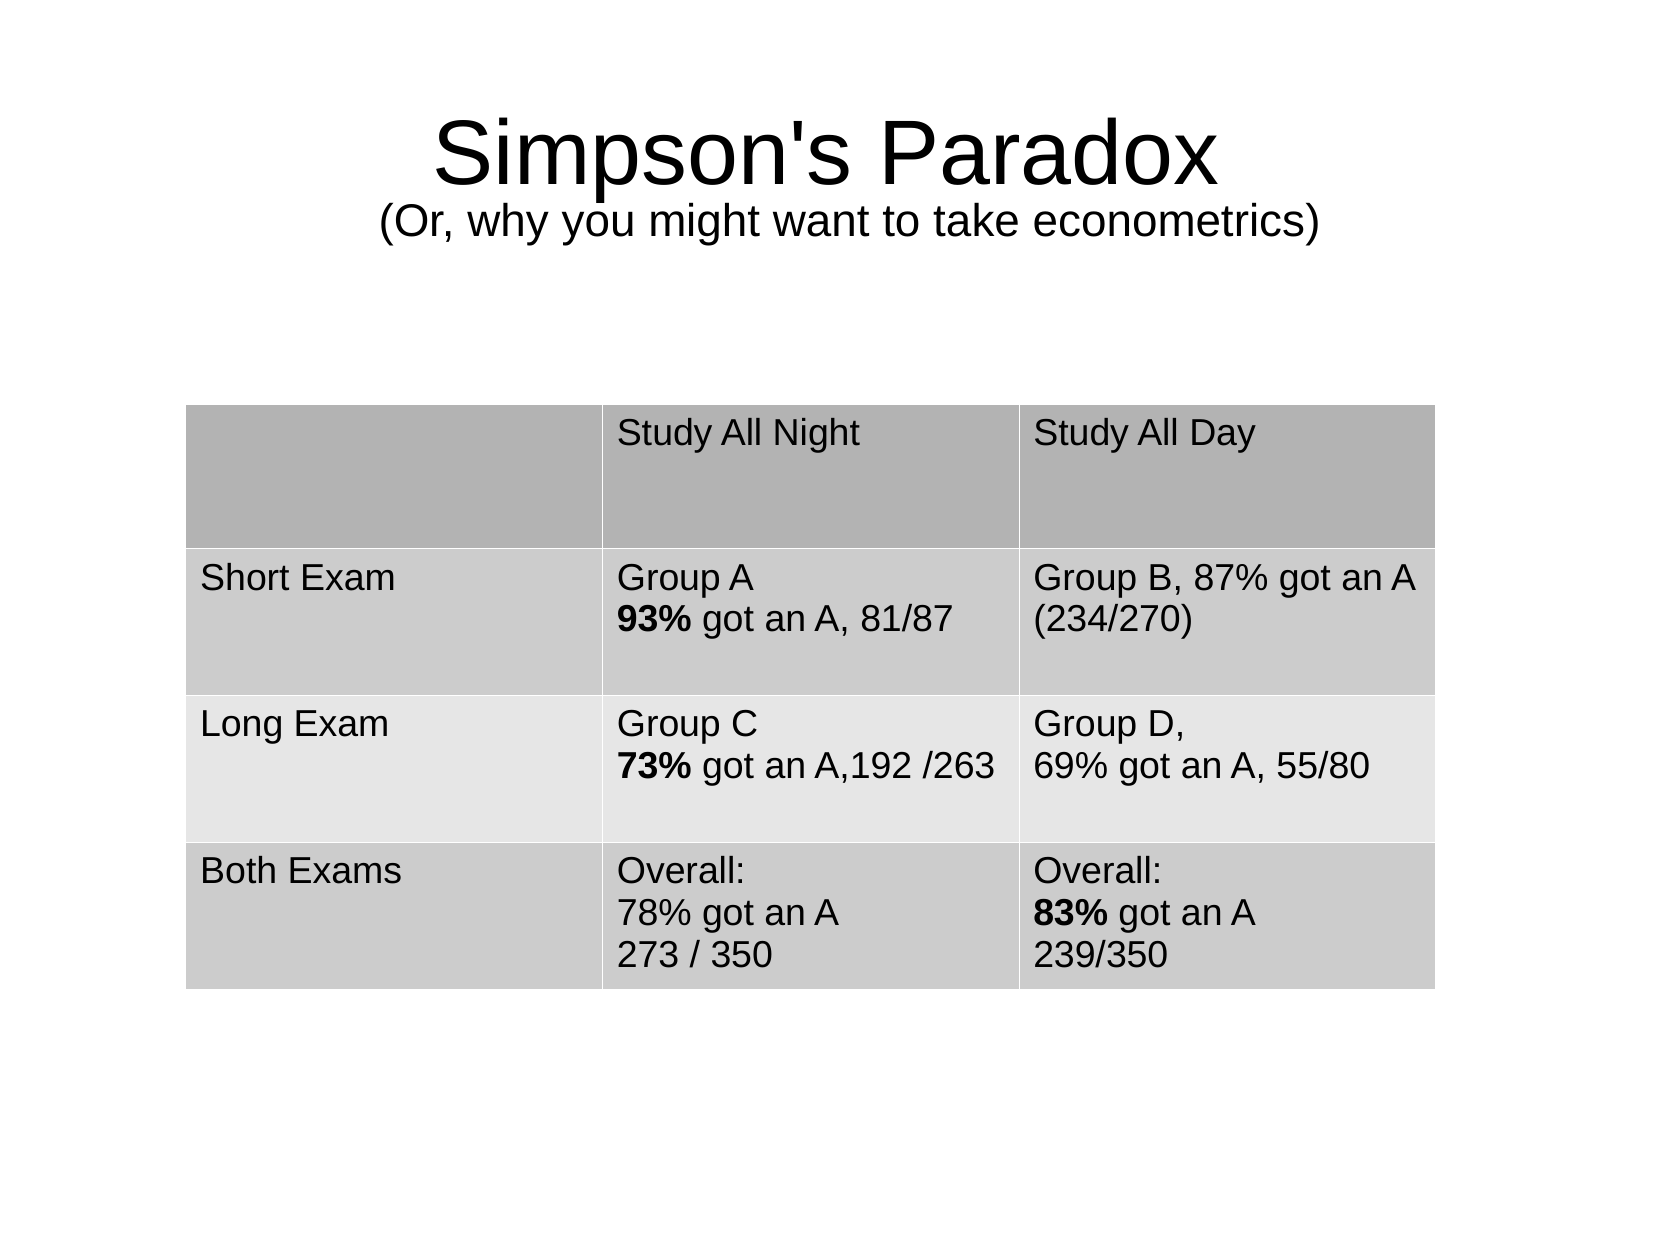

# Simpson's Paradox
(Or, why you might want to take econometrics)
| | Study All Night | Study All Day |
| --- | --- | --- |
| Short Exam | Group A 93% got an A, 81/87 | Group B, 87% got an A (234/270) |
| Long Exam | Group C 73% got an A,192 /263 | Group D, 69% got an A, 55/80 |
| Both Exams | Overall: 78% got an A 273 / 350 | Overall: 83% got an A 239/350 |